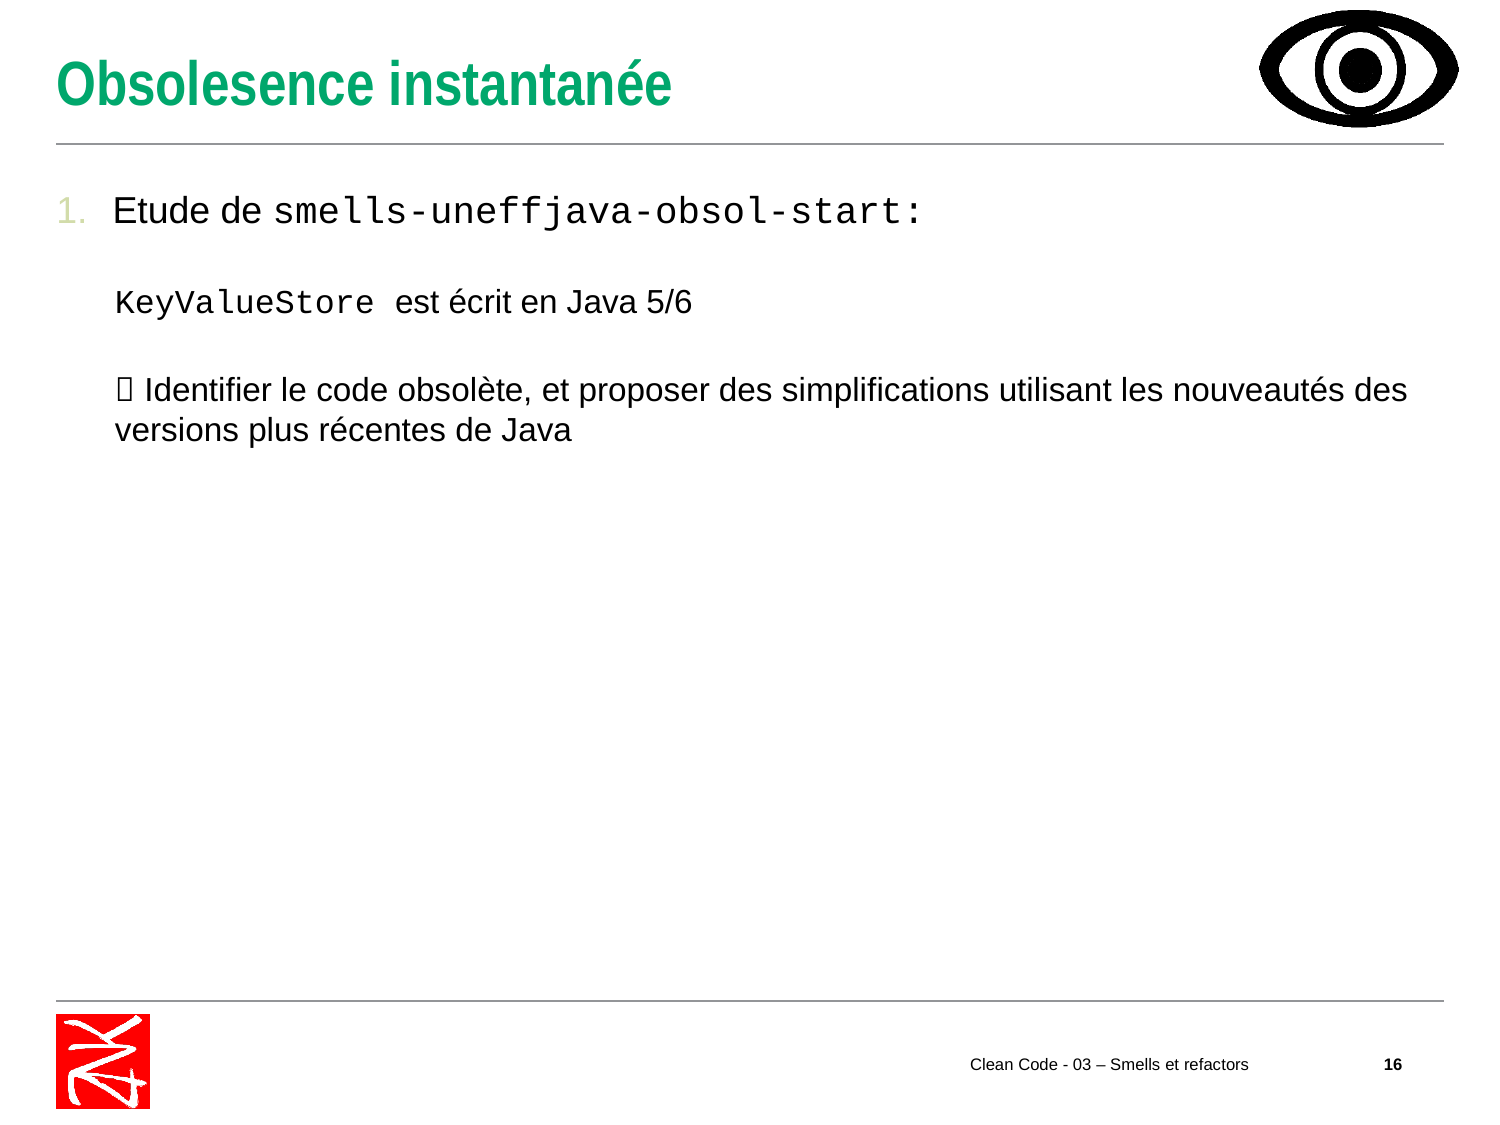

# Obsolesence instantanée
Etude de smells-uneffjava-obsol-start:
KeyValueStore est écrit en Java 5/6
 Identifier le code obsolète, et proposer des simplifications utilisant les nouveautés des versions plus récentes de Java
Clean Code - 03 – Smells et refactors